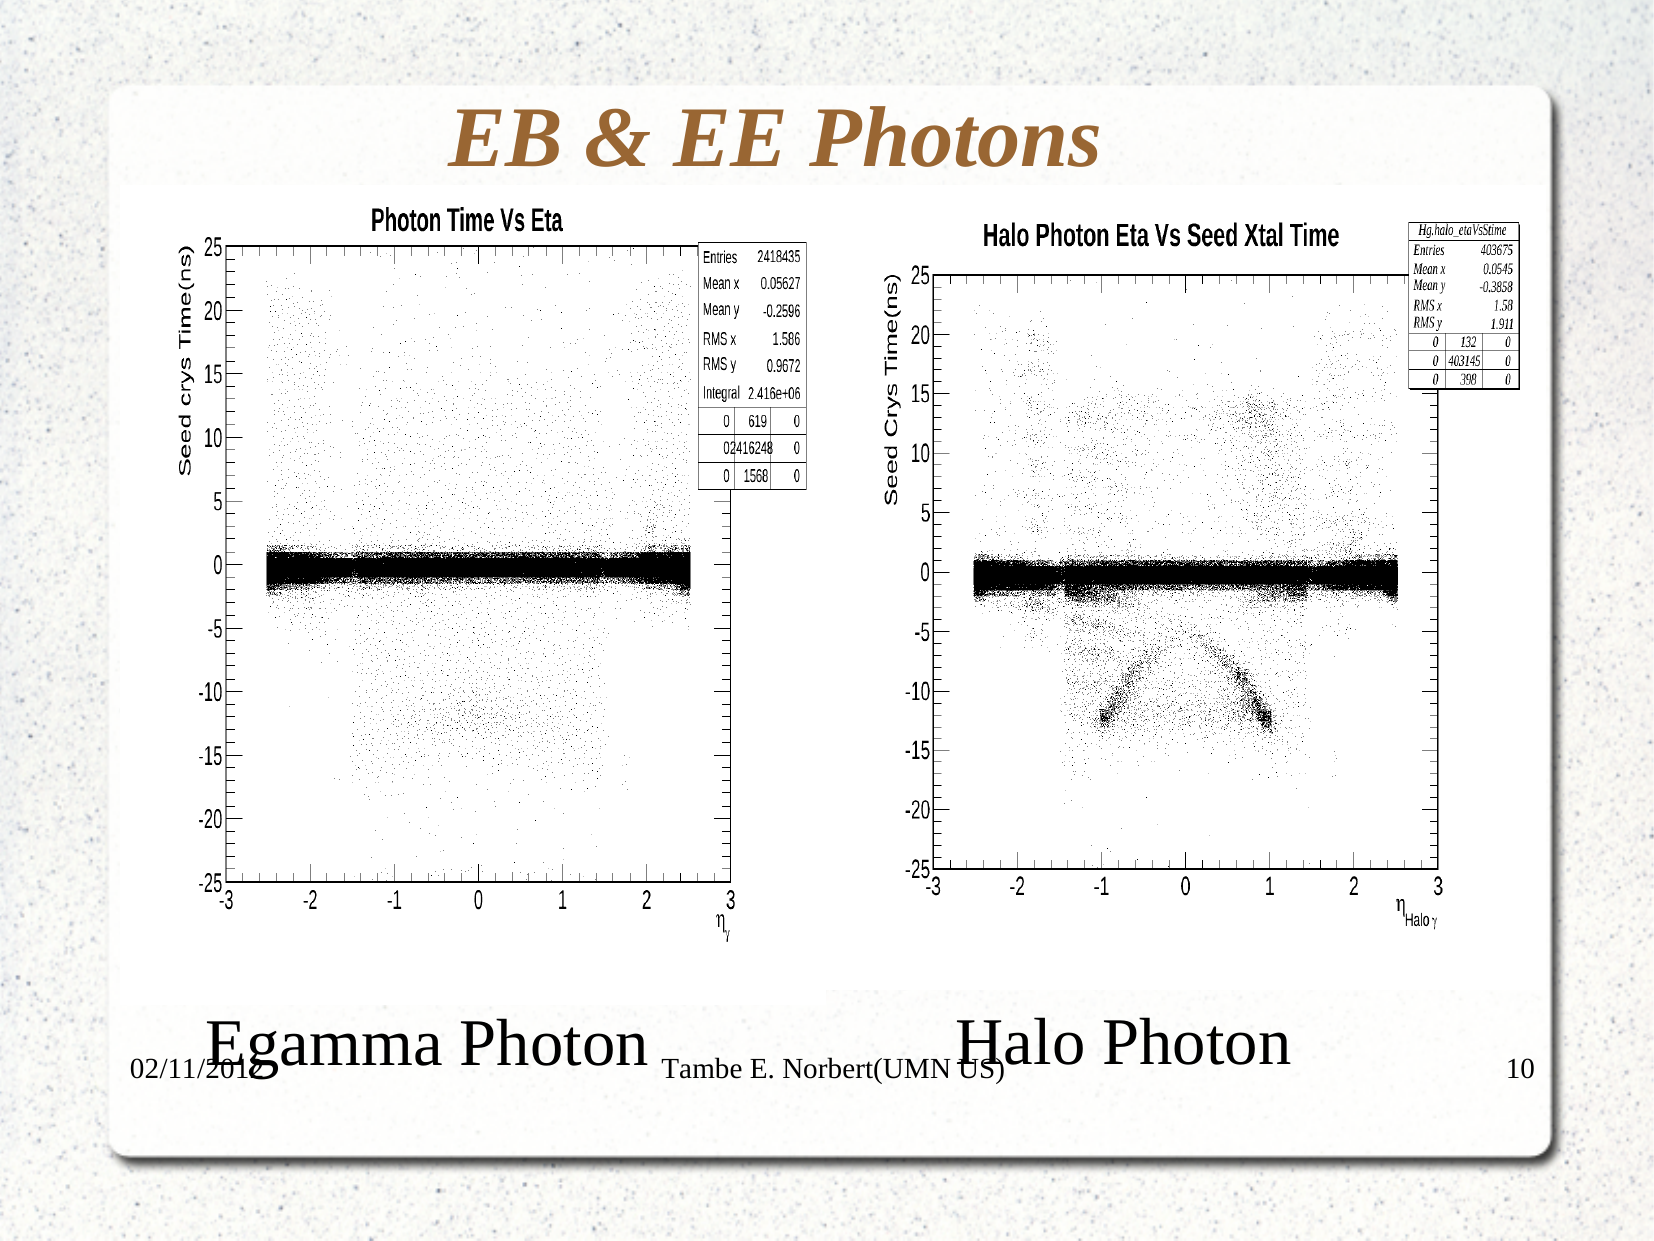

# EB & EE Photons
Halo Photon
Egamma Photon
02/11/2012
Tambe E. Norbert(UMN US)
10